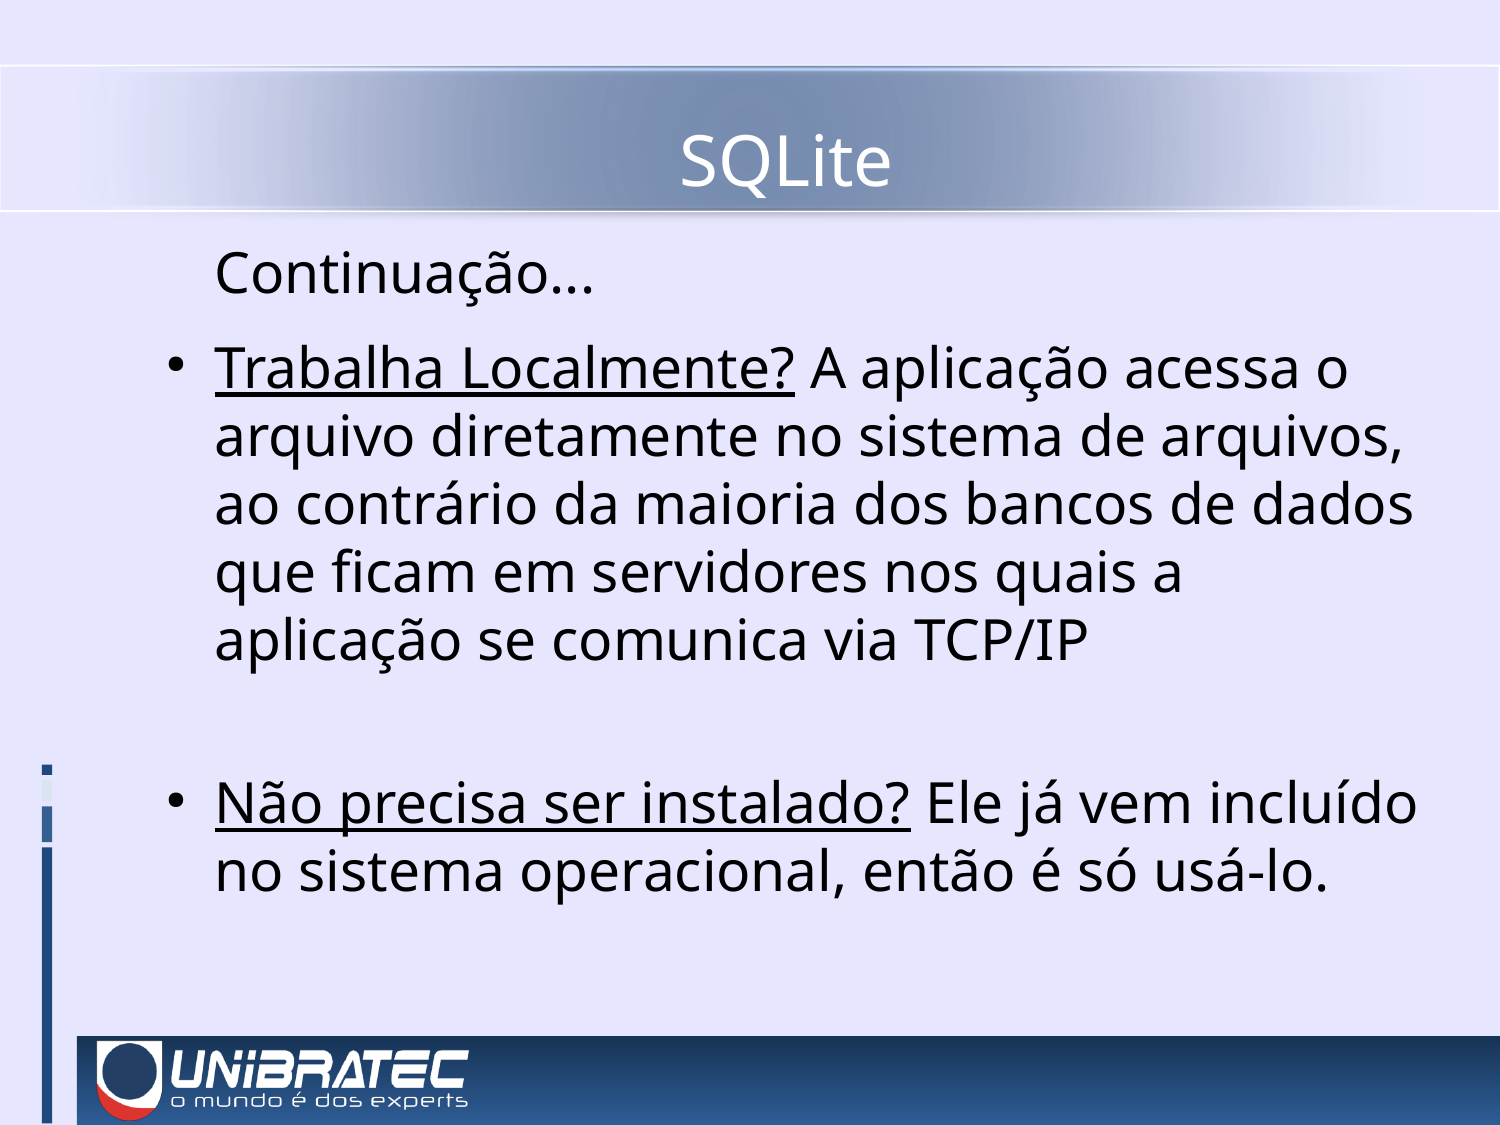

# SQLite
Continuação...
Trabalha Localmente? A aplicação acessa o arquivo diretamente no sistema de arquivos, ao contrário da maioria dos bancos de dados que ficam em servidores nos quais a aplicação se comunica via TCP/IP
Não precisa ser instalado? Ele já vem incluído no sistema operacional, então é só usá-lo.